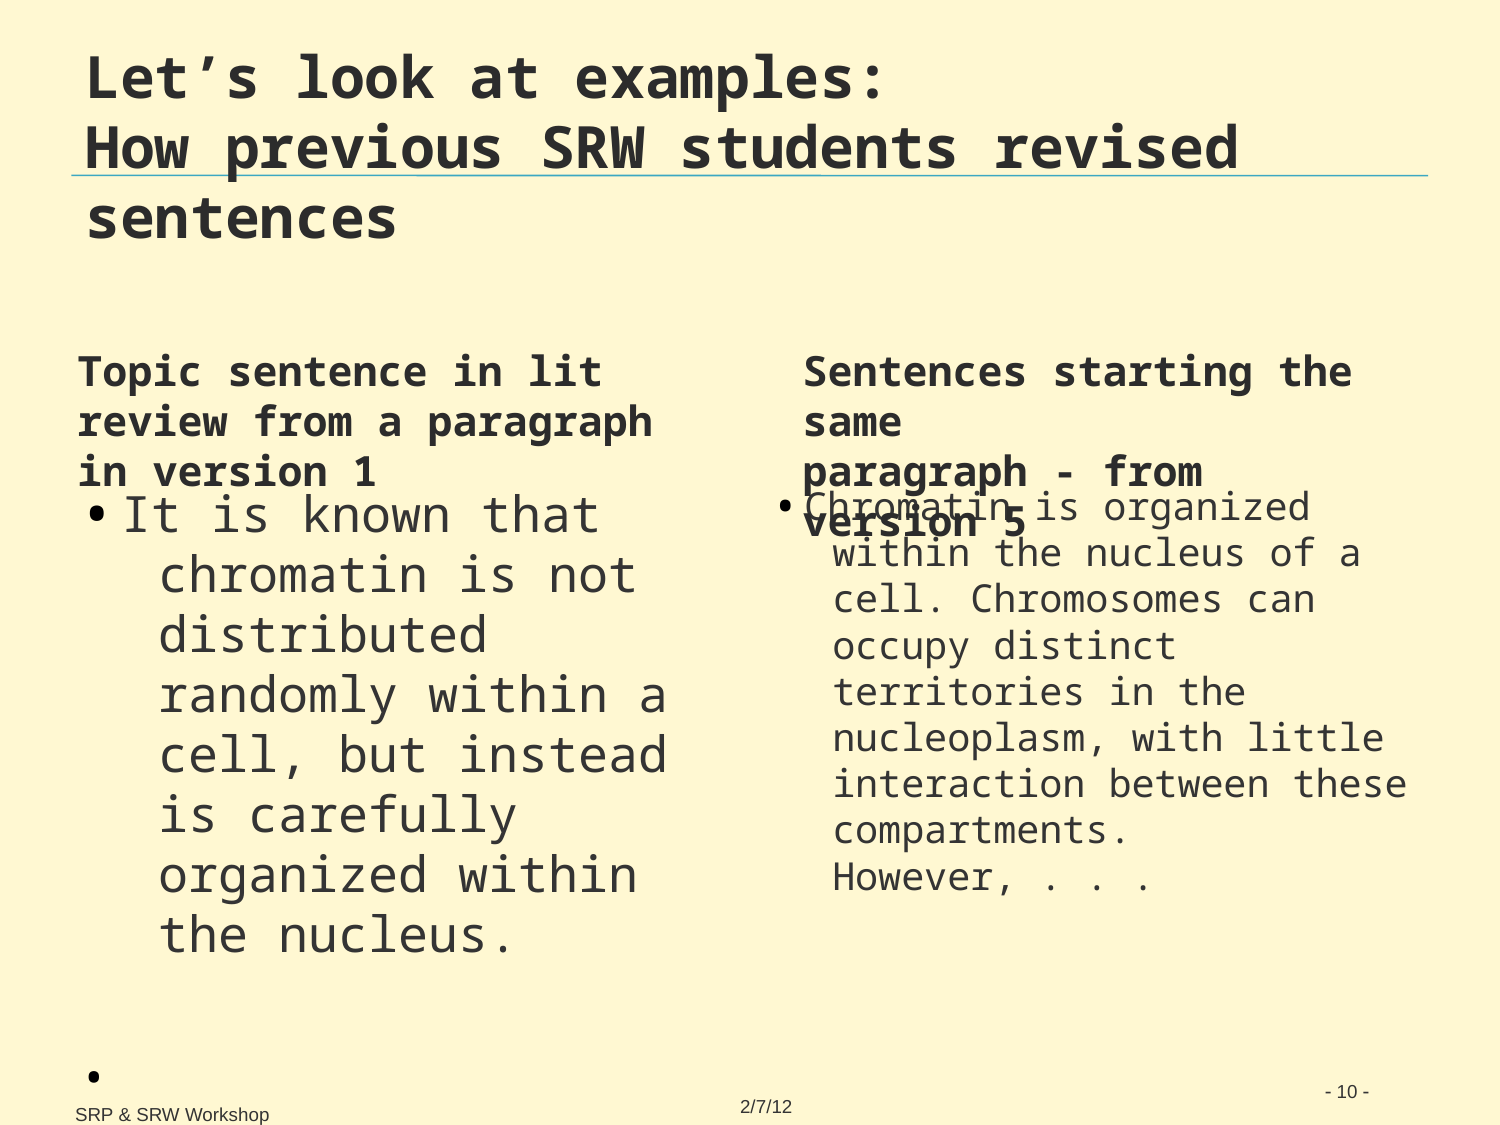

# Let’s look at examples: How previous SRW students revised sentences
Topic sentence in lit review from a paragraph in version 1
Sentences starting the same
paragraph - from version 5
It is known that chromatin is not distributed randomly within a cell, but instead is carefully organized within the nucleus.
Chromatin is organized within the nucleus of a cell. Chromosomes can occupy distinct territories in the nucleoplasm, with little interaction between these compartments. However, . . .